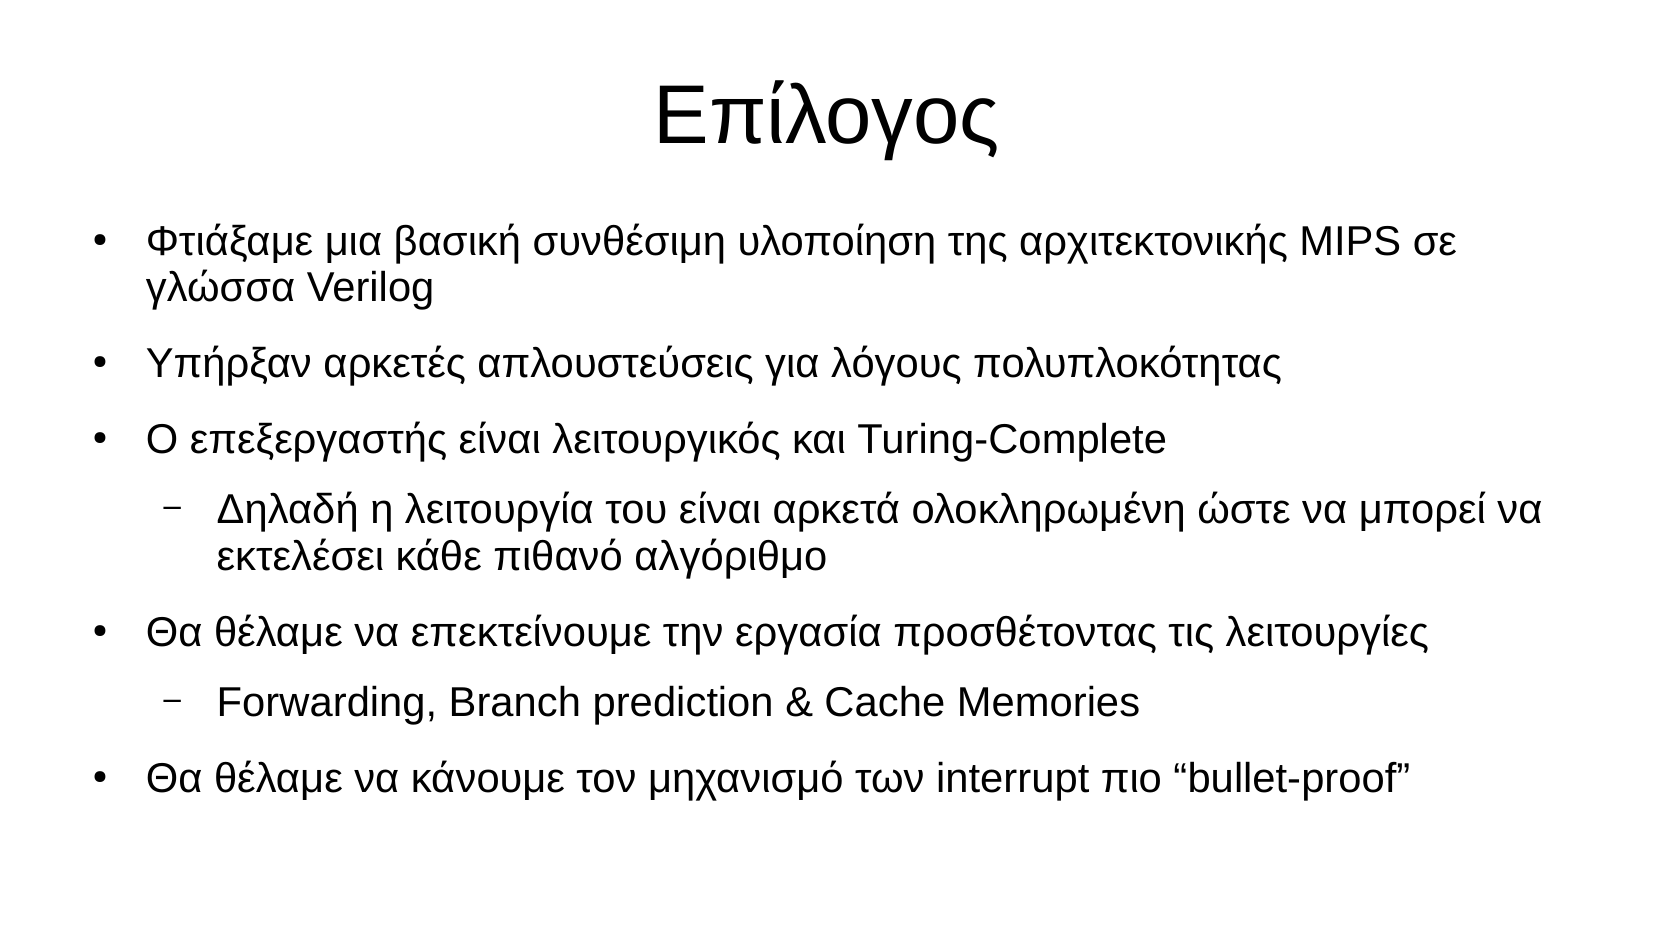

# Επίλογος
Φτιάξαμε μια βασική συνθέσιμη υλοποίηση της αρχιτεκτονικής MIPS σε γλώσσα Verilog
Υπήρξαν αρκετές απλουστεύσεις για λόγους πολυπλοκότητας
Ο επεξεργαστής είναι λειτουργικός και Turing-Complete
Δηλαδή η λειτουργία του είναι αρκετά ολοκληρωμένη ώστε να μπορεί να εκτελέσει κάθε πιθανό αλγόριθμο
Θα θέλαμε να επεκτείνουμε την εργασία προσθέτοντας τις λειτουργίες
Forwarding, Branch prediction & Cache Memories
Θα θέλαμε να κάνουμε τον μηχανισμό των interrupt πιο “bullet-proof”